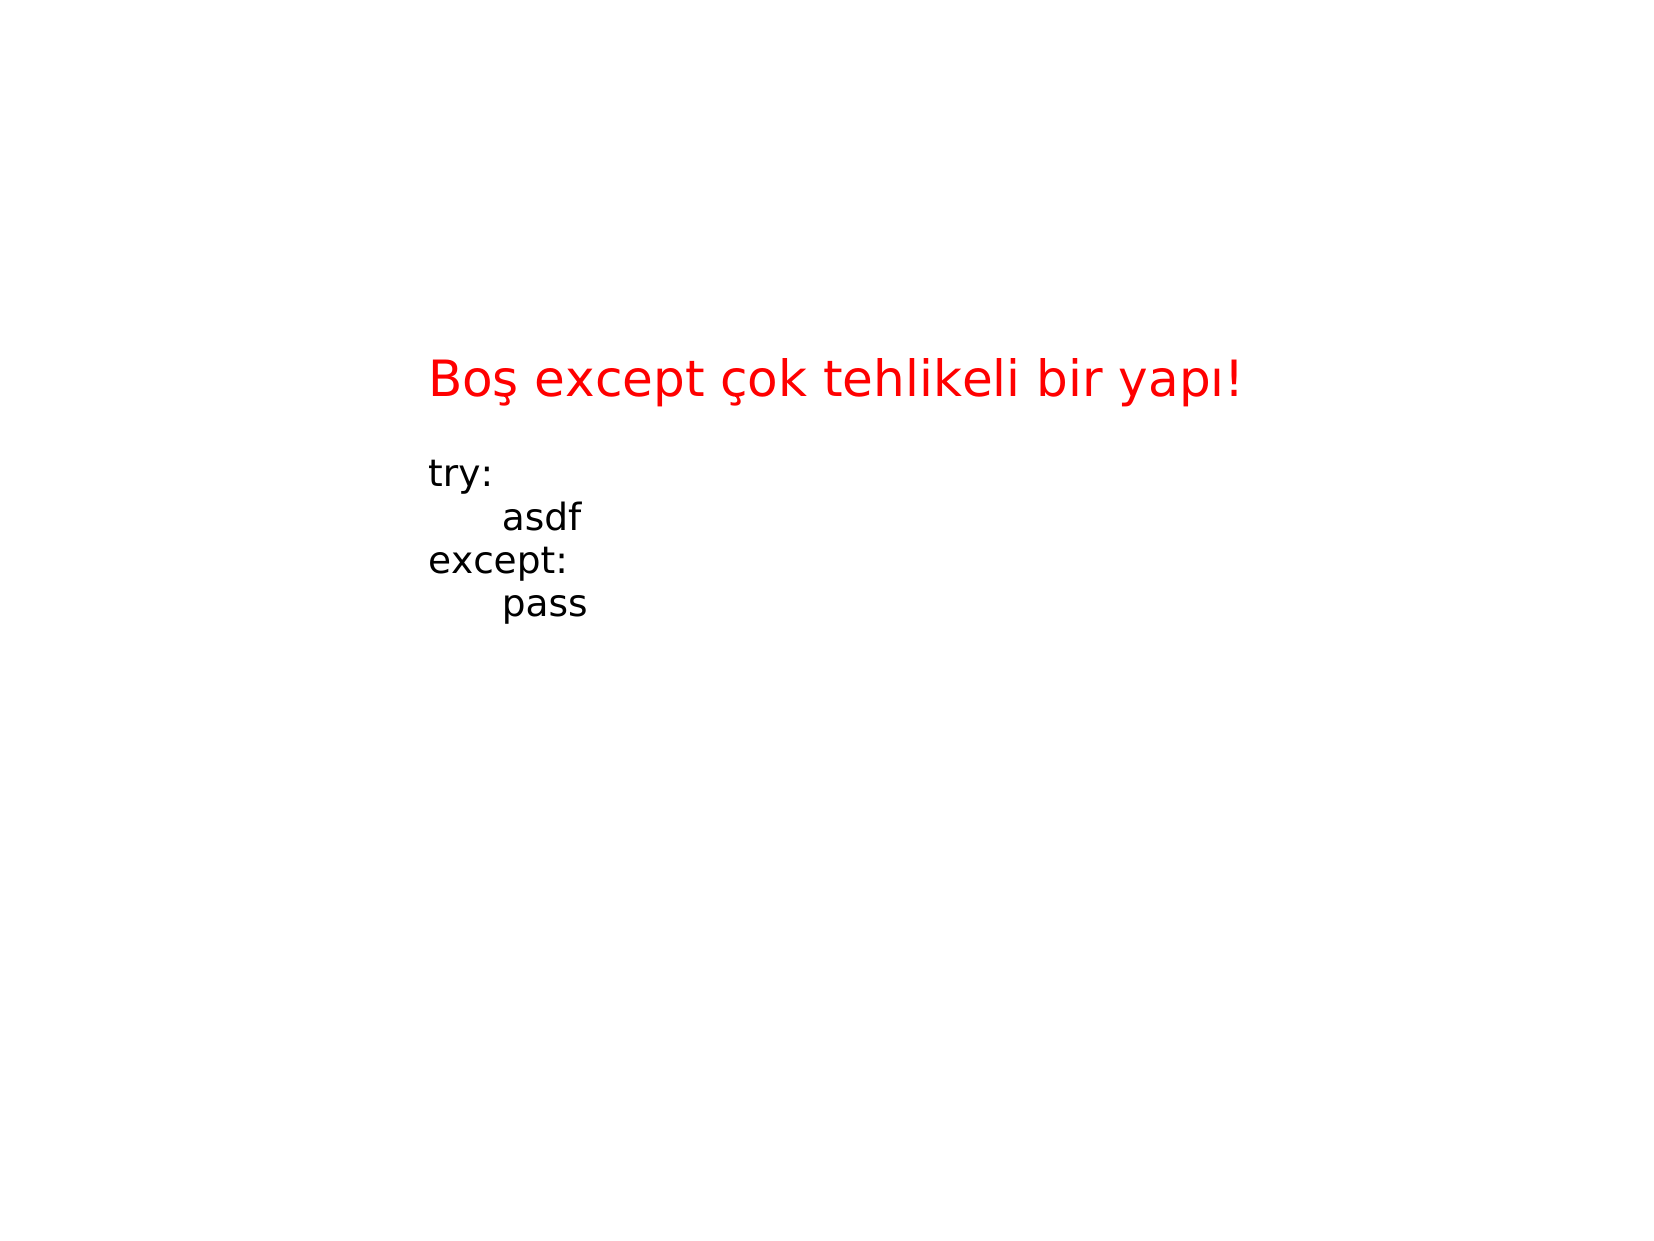

Boş except çok tehlikeli bir yapı!
try:
	asdf
except:
	pass